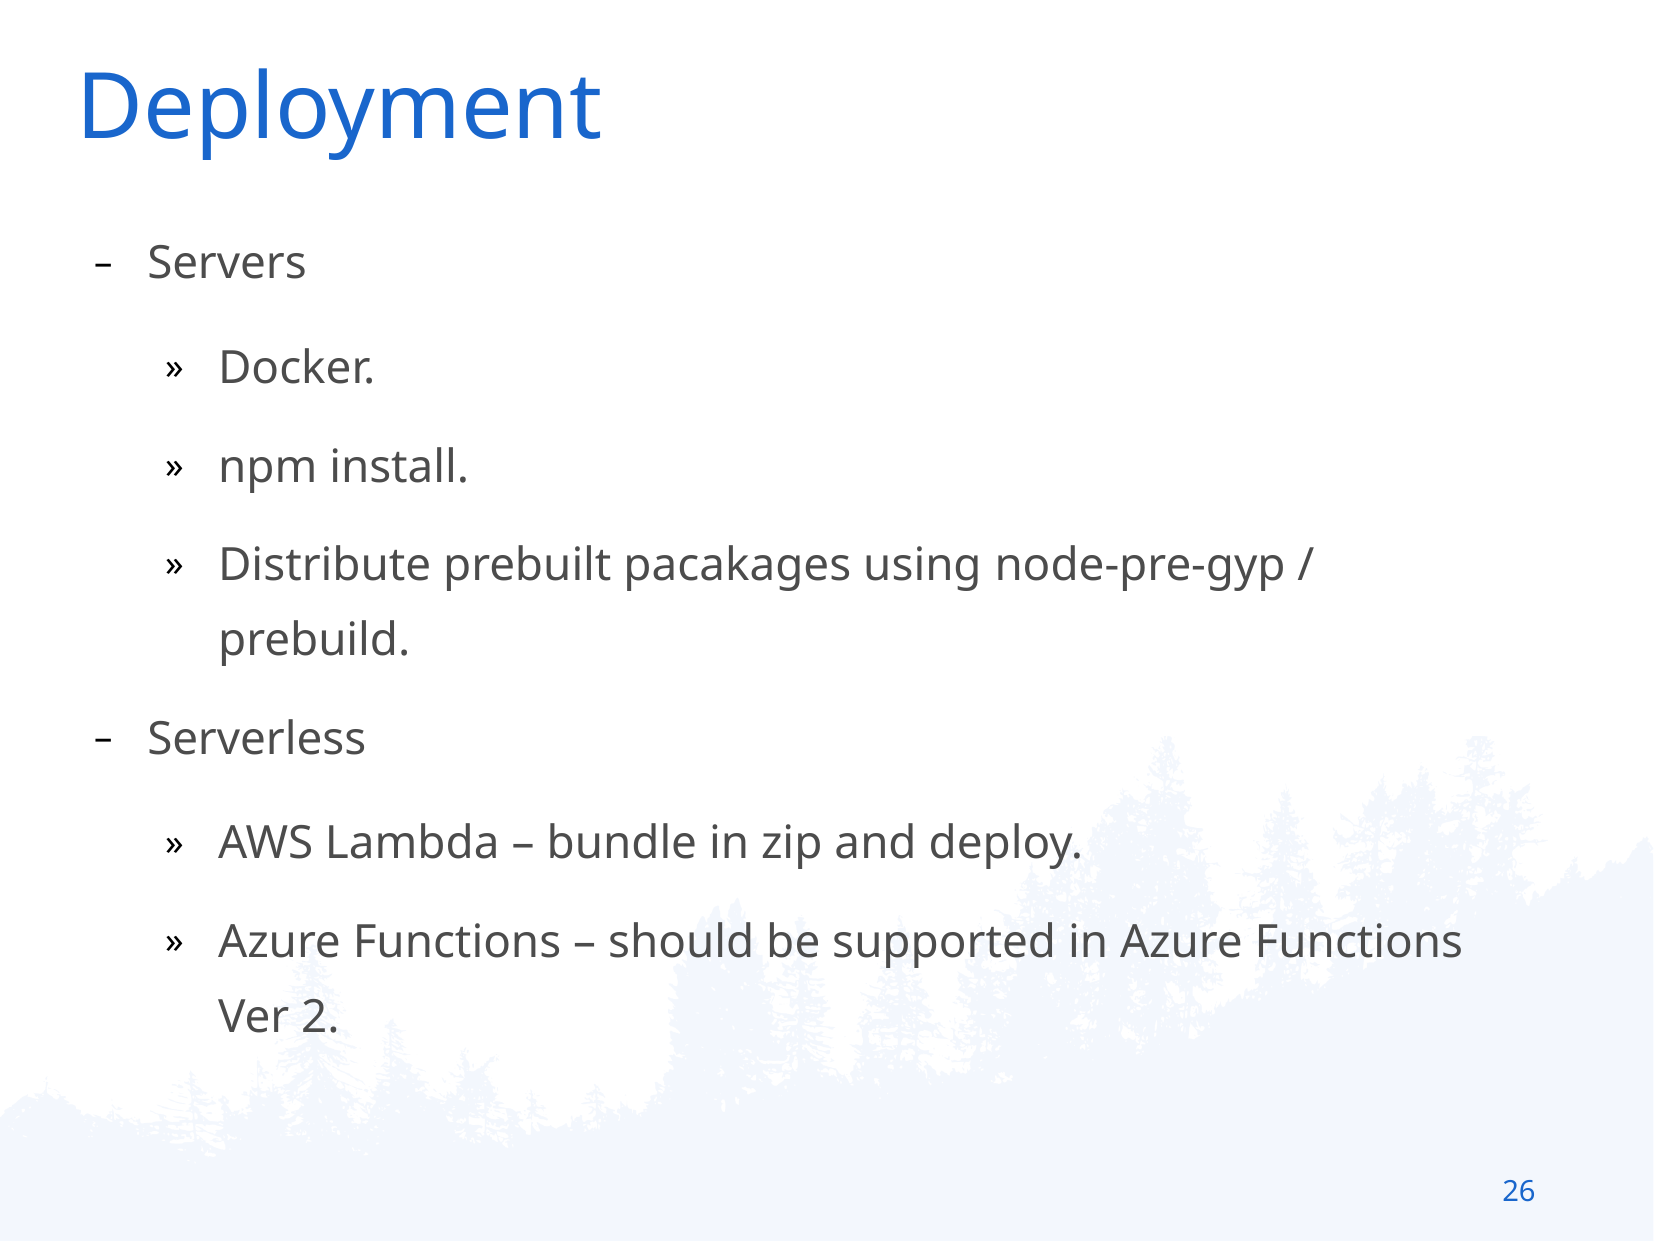

# Deployment
Servers
Docker.
npm install.
Distribute prebuilt pacakages using node-pre-gyp / prebuild.
Serverless
AWS Lambda – bundle in zip and deploy.
Azure Functions – should be supported in Azure Functions Ver 2.
26